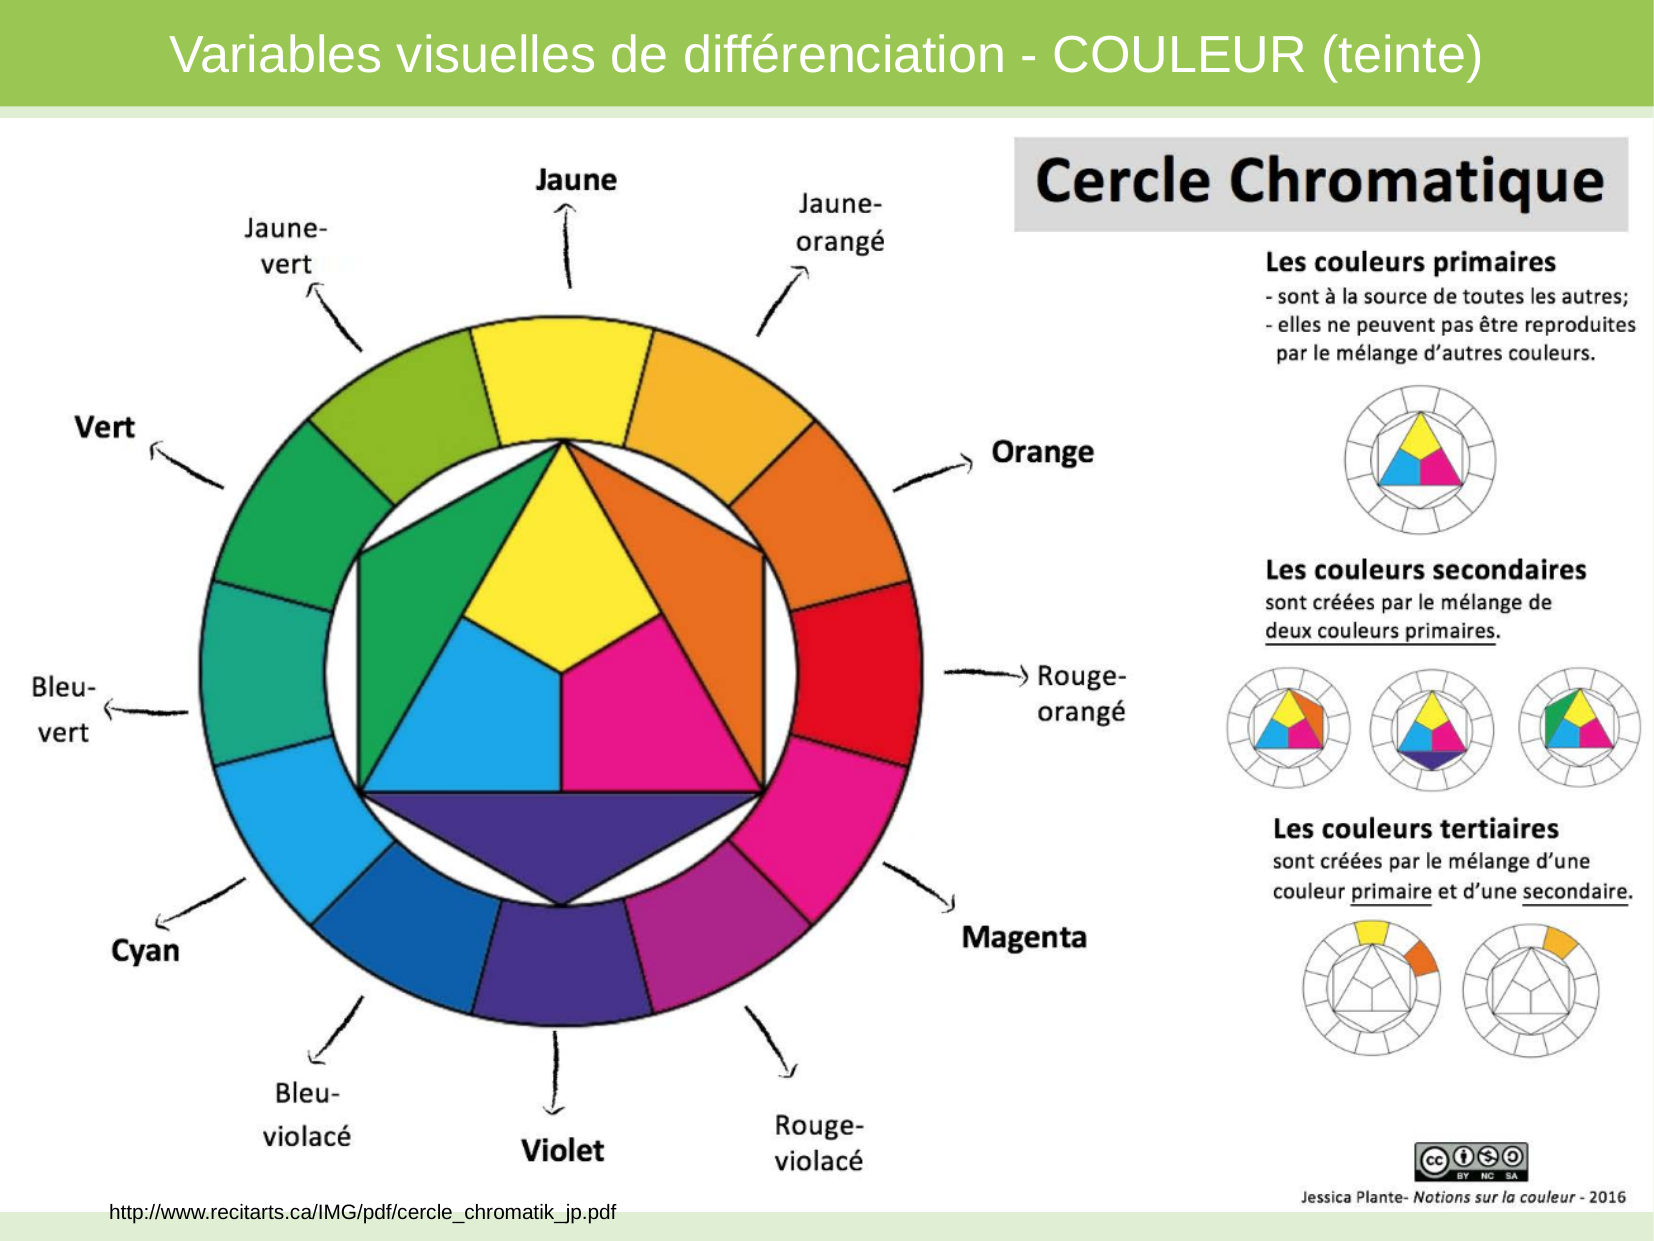

# Variables visuelles de différenciation - COULEUR (teinte)
http://www.recitarts.ca/IMG/pdf/cercle_chromatik_jp.pdf